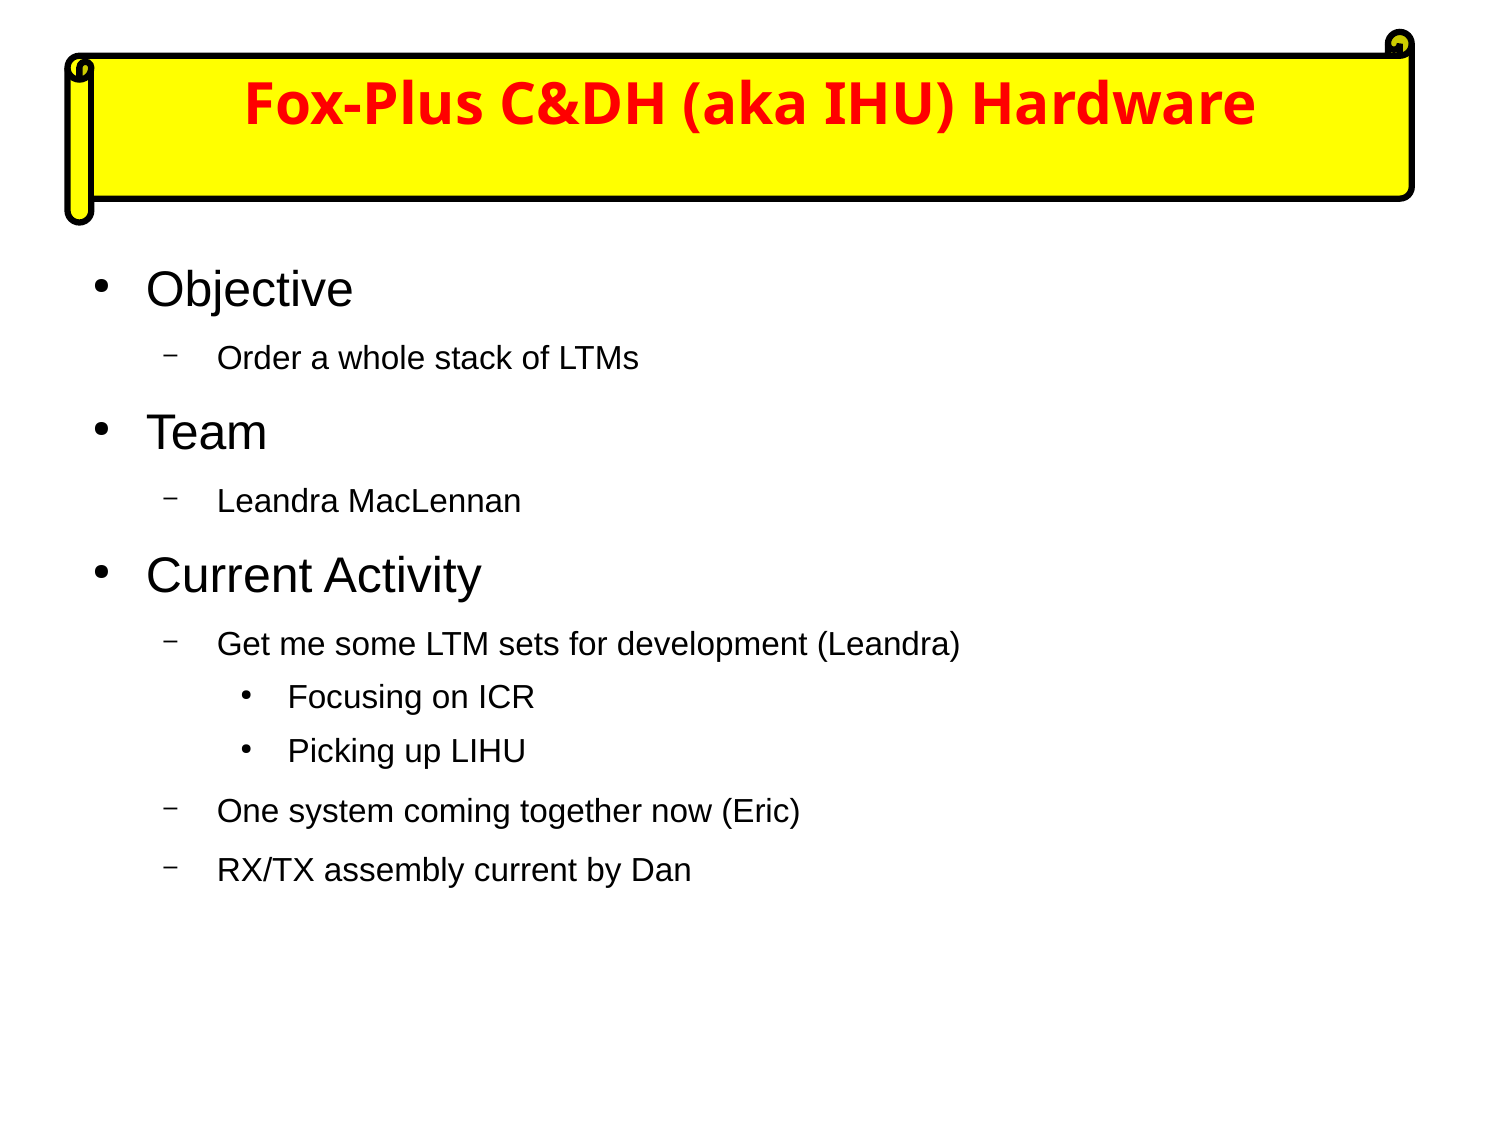

Fox-Plus C&DH (aka IHU) Hardware
# Objective
Order a whole stack of LTMs
Team
Leandra MacLennan
Current Activity
Get me some LTM sets for development (Leandra)
Focusing on ICR
Picking up LIHU
One system coming together now (Eric)
RX/TX assembly current by Dan